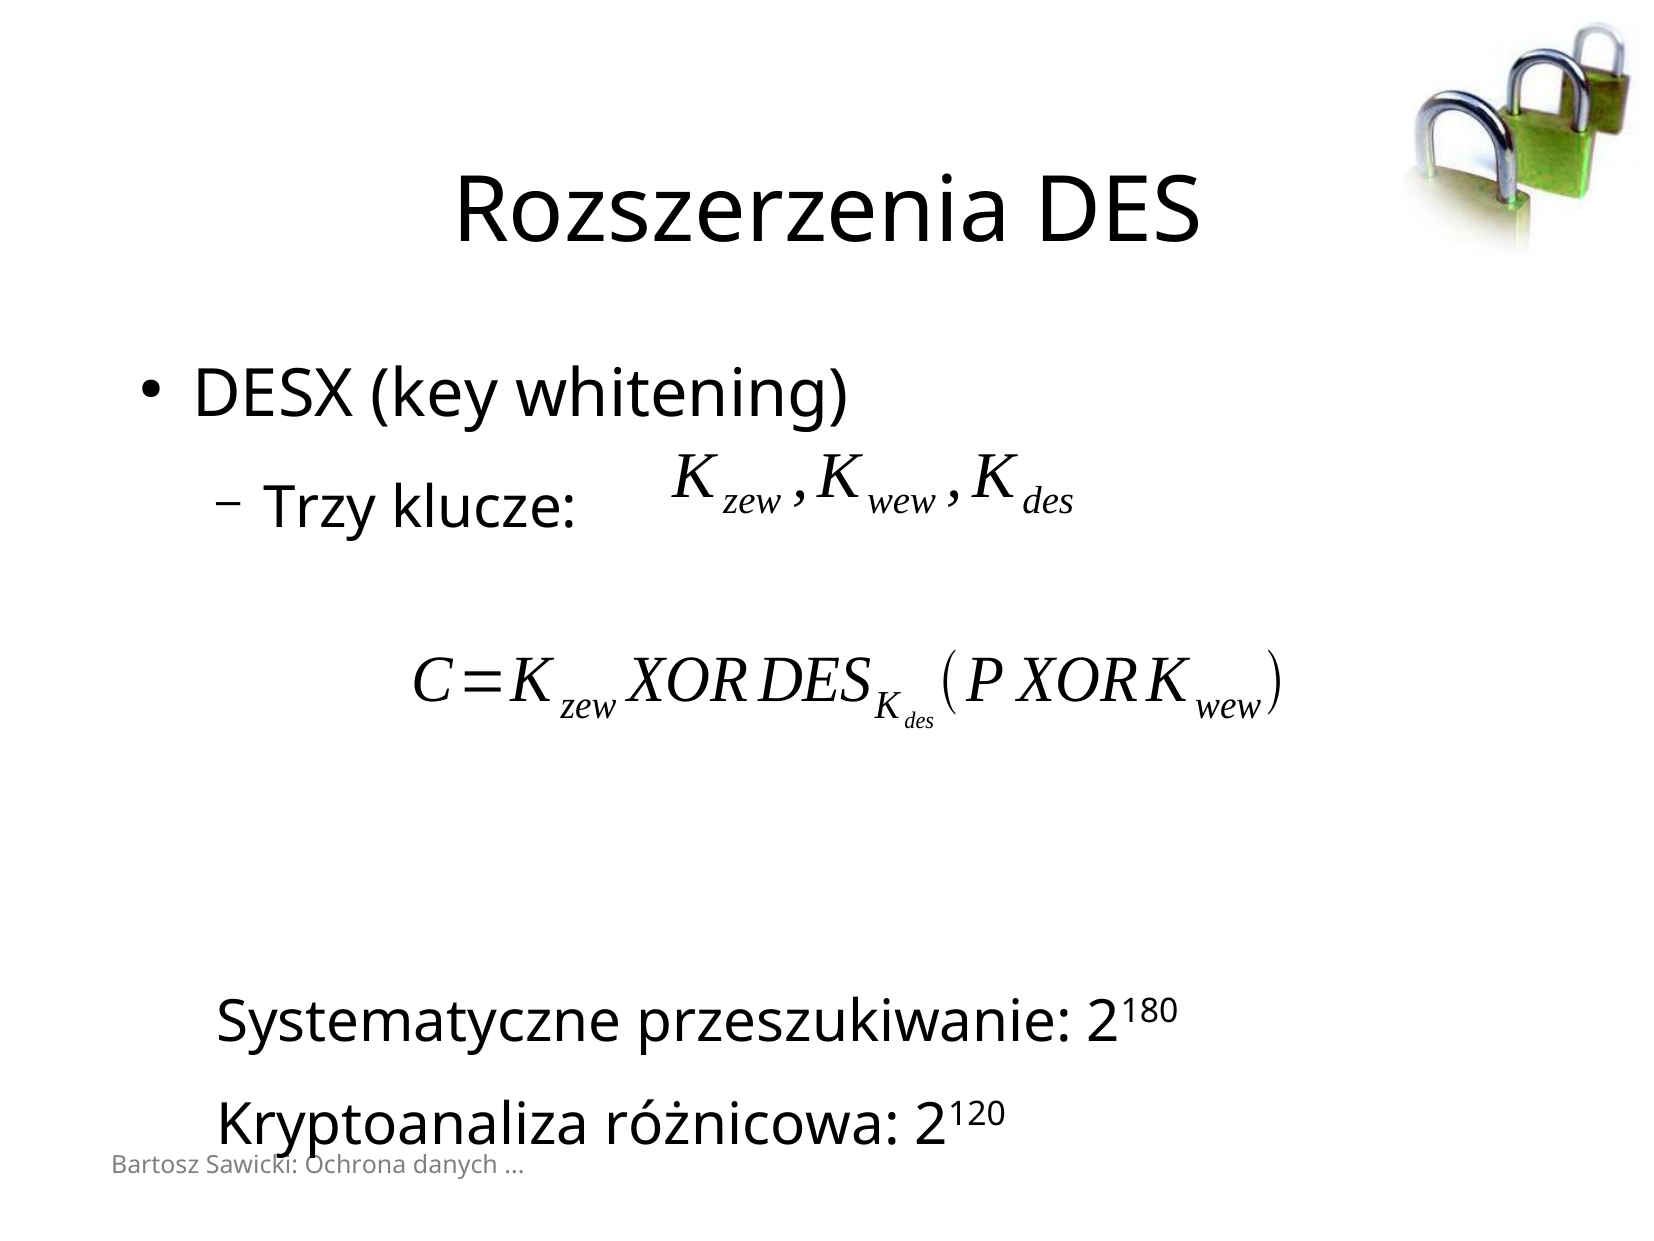

# Rozszerzenia DES
DESX (key whitening)
Trzy klucze:
Systematyczne przeszukiwanie: 2180
Kryptoanaliza różnicowa: 2120